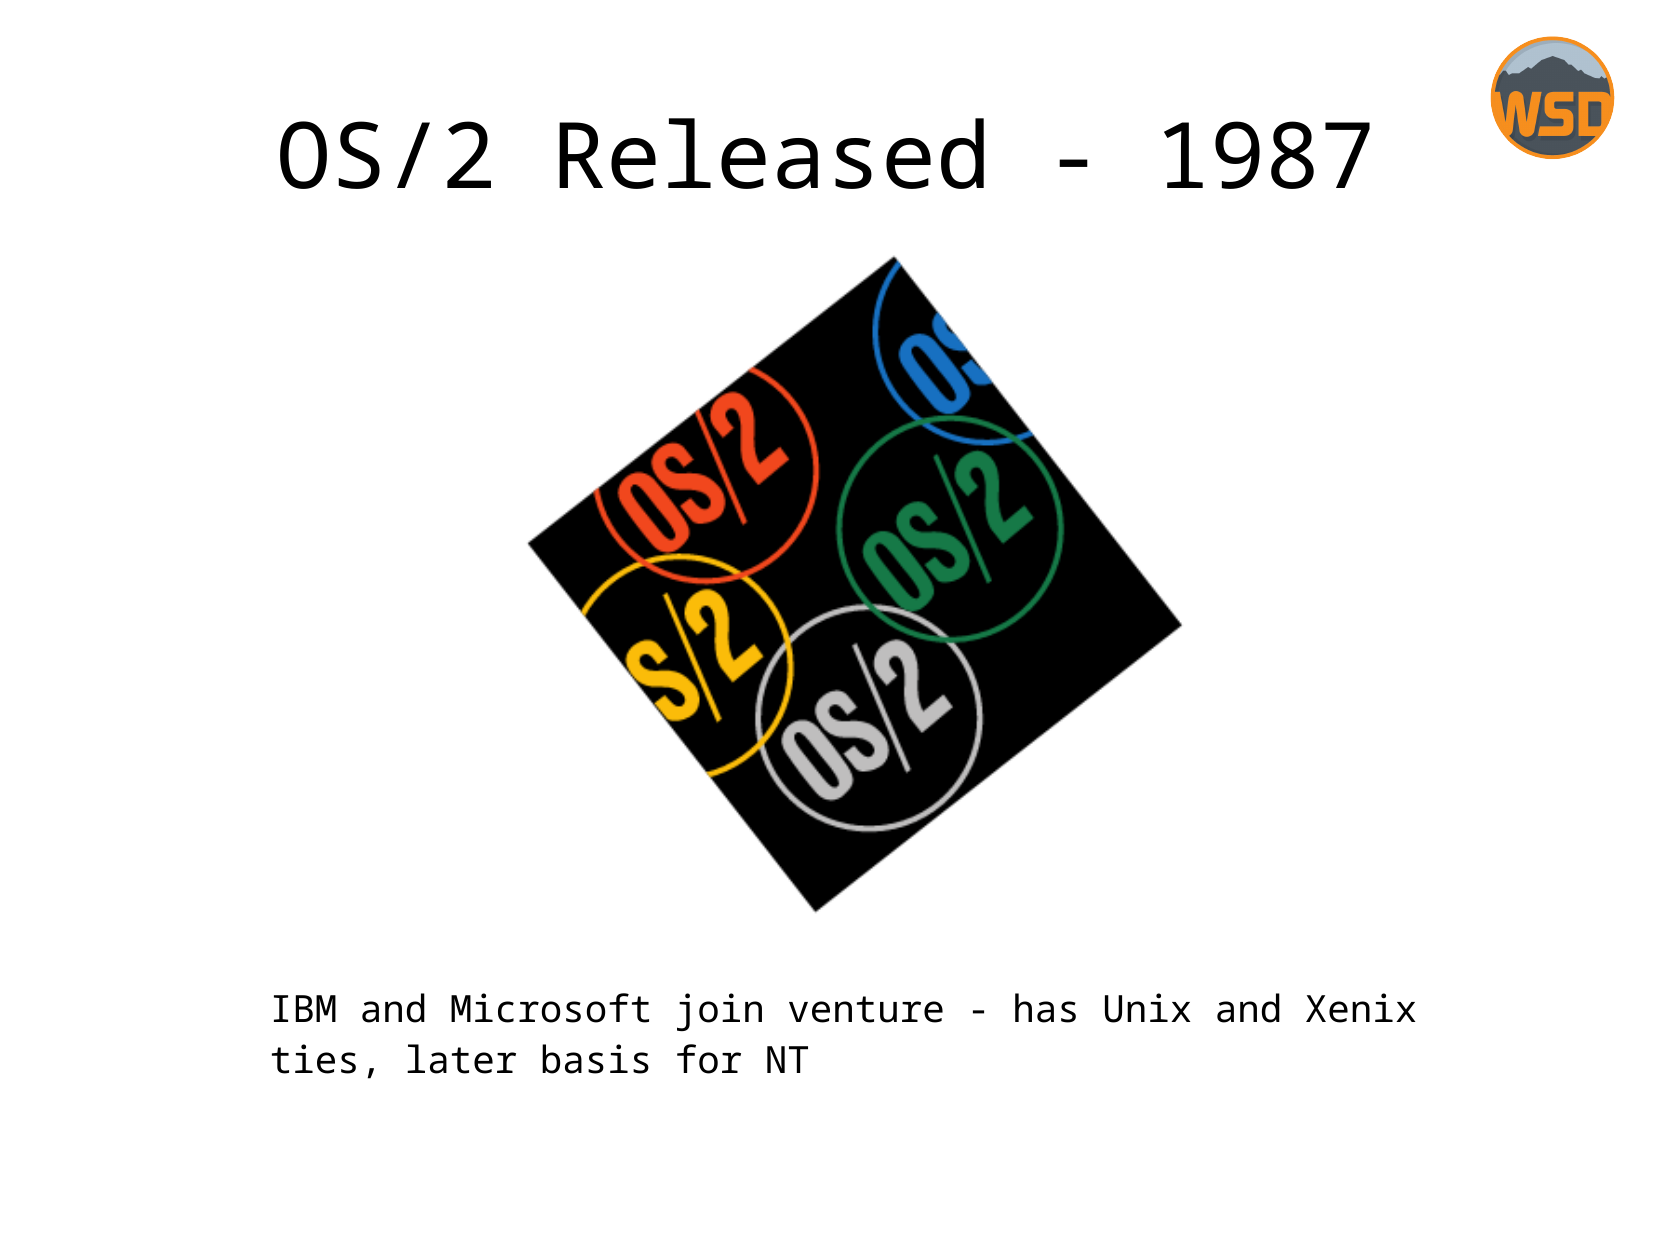

# OS/2 Released - 1987
IBM and Microsoft join venture - has Unix and Xenix ties, later basis for NT